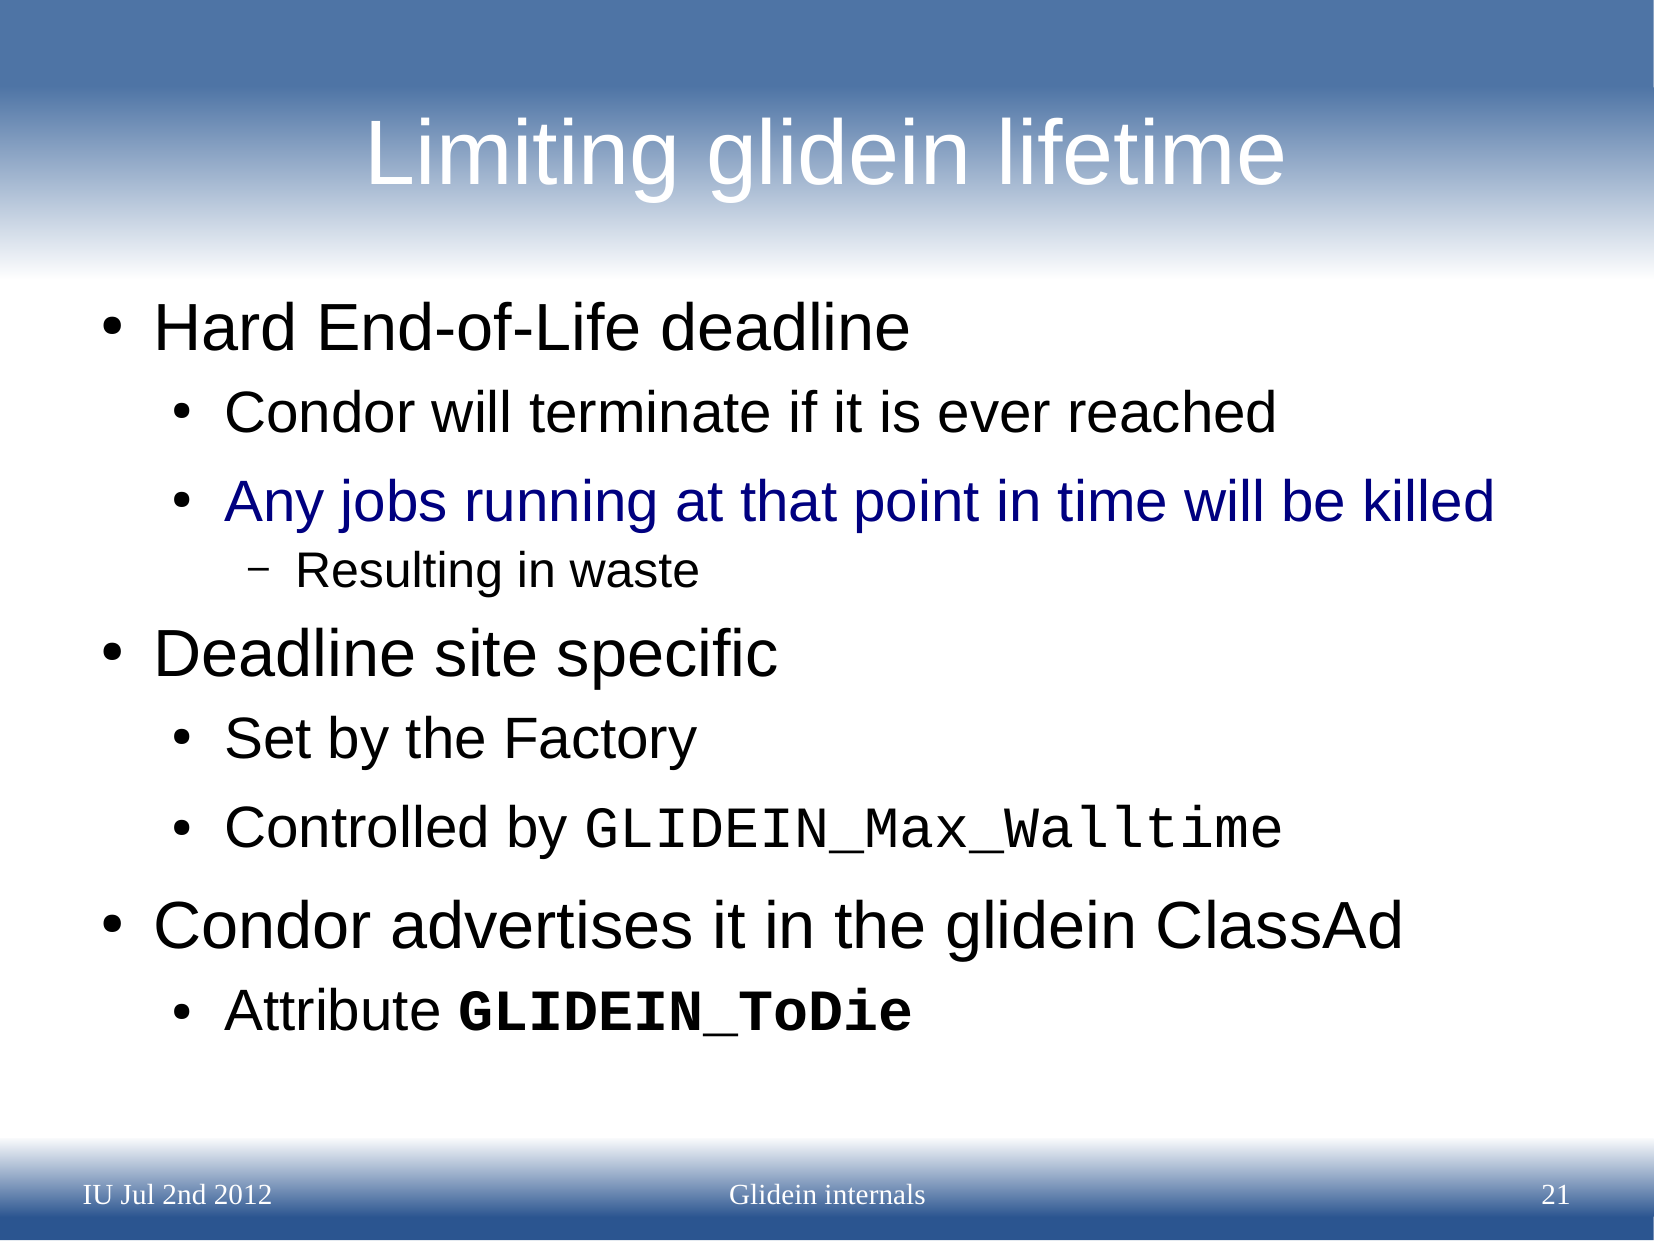

# Limiting glidein lifetime
Hard End-of-Life deadline
Condor will terminate if it is ever reached
Any jobs running at that point in time will be killed
Resulting in waste
Deadline site specific
Set by the Factory
Controlled by GLIDEIN_Max_Walltime
Condor advertises it in the glidein ClassAd
Attribute GLIDEIN_ToDie
IU Jul 2nd 2012
Glidein internals
21